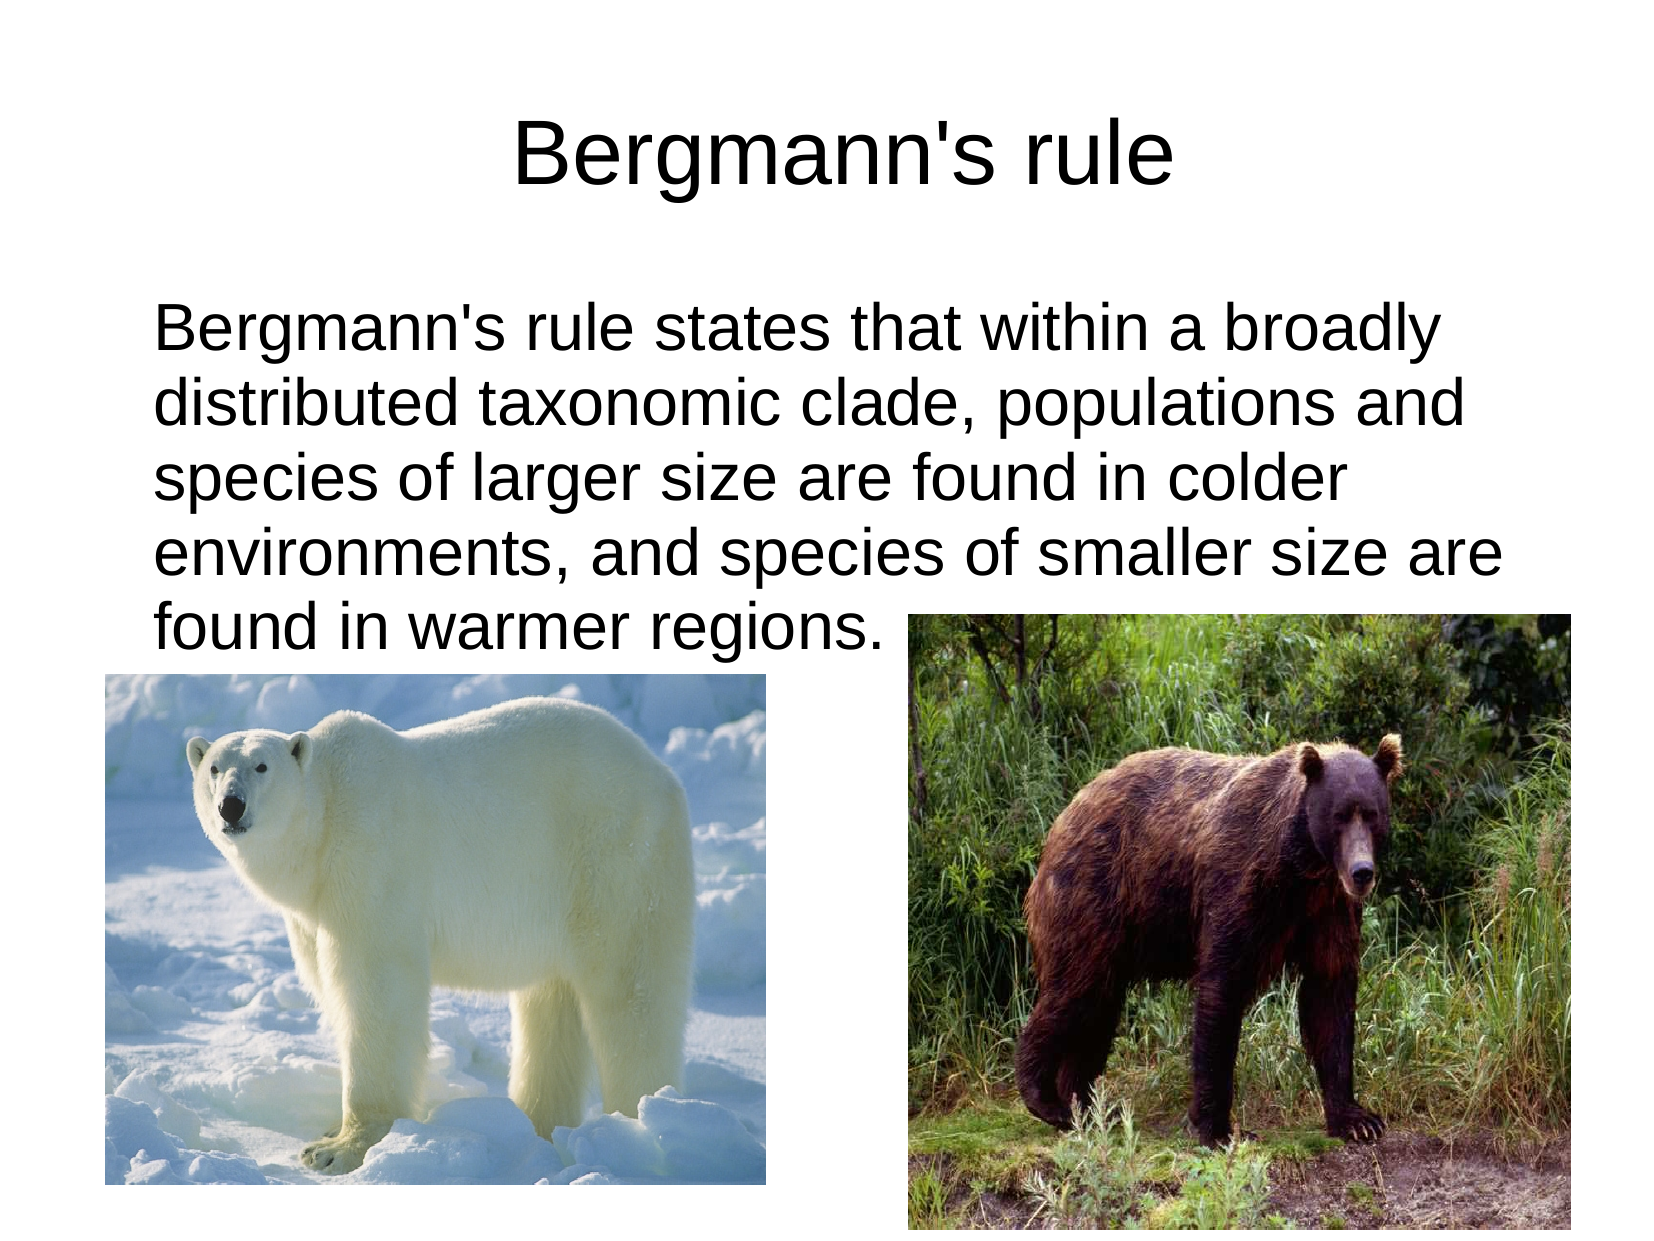

# Bergmann's rule
Bergmann's rule states that within a broadly distributed taxonomic clade, populations and species of larger size are found in colder environments, and species of smaller size are found in warmer regions.